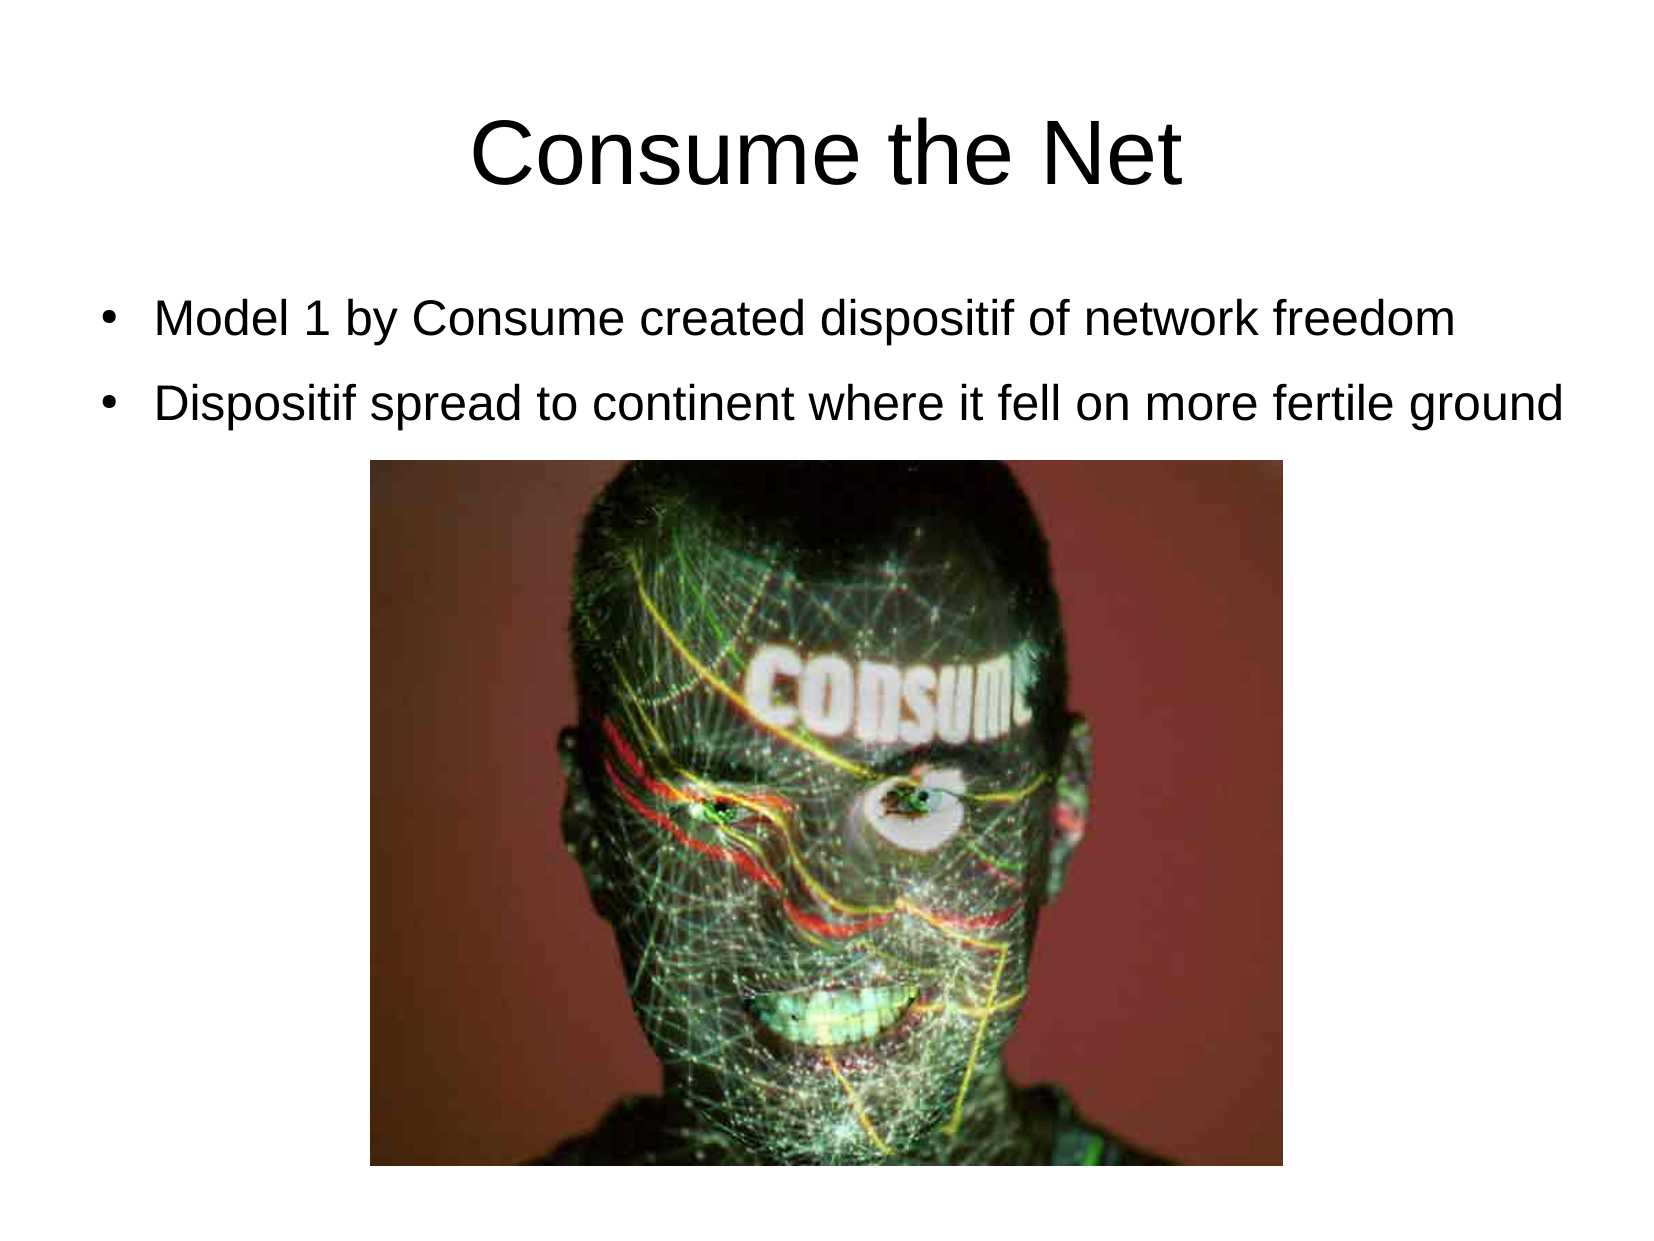

# Consume the Net
Model 1 by Consume created dispositif of network freedom
Dispositif spread to continent where it fell on more fertile ground